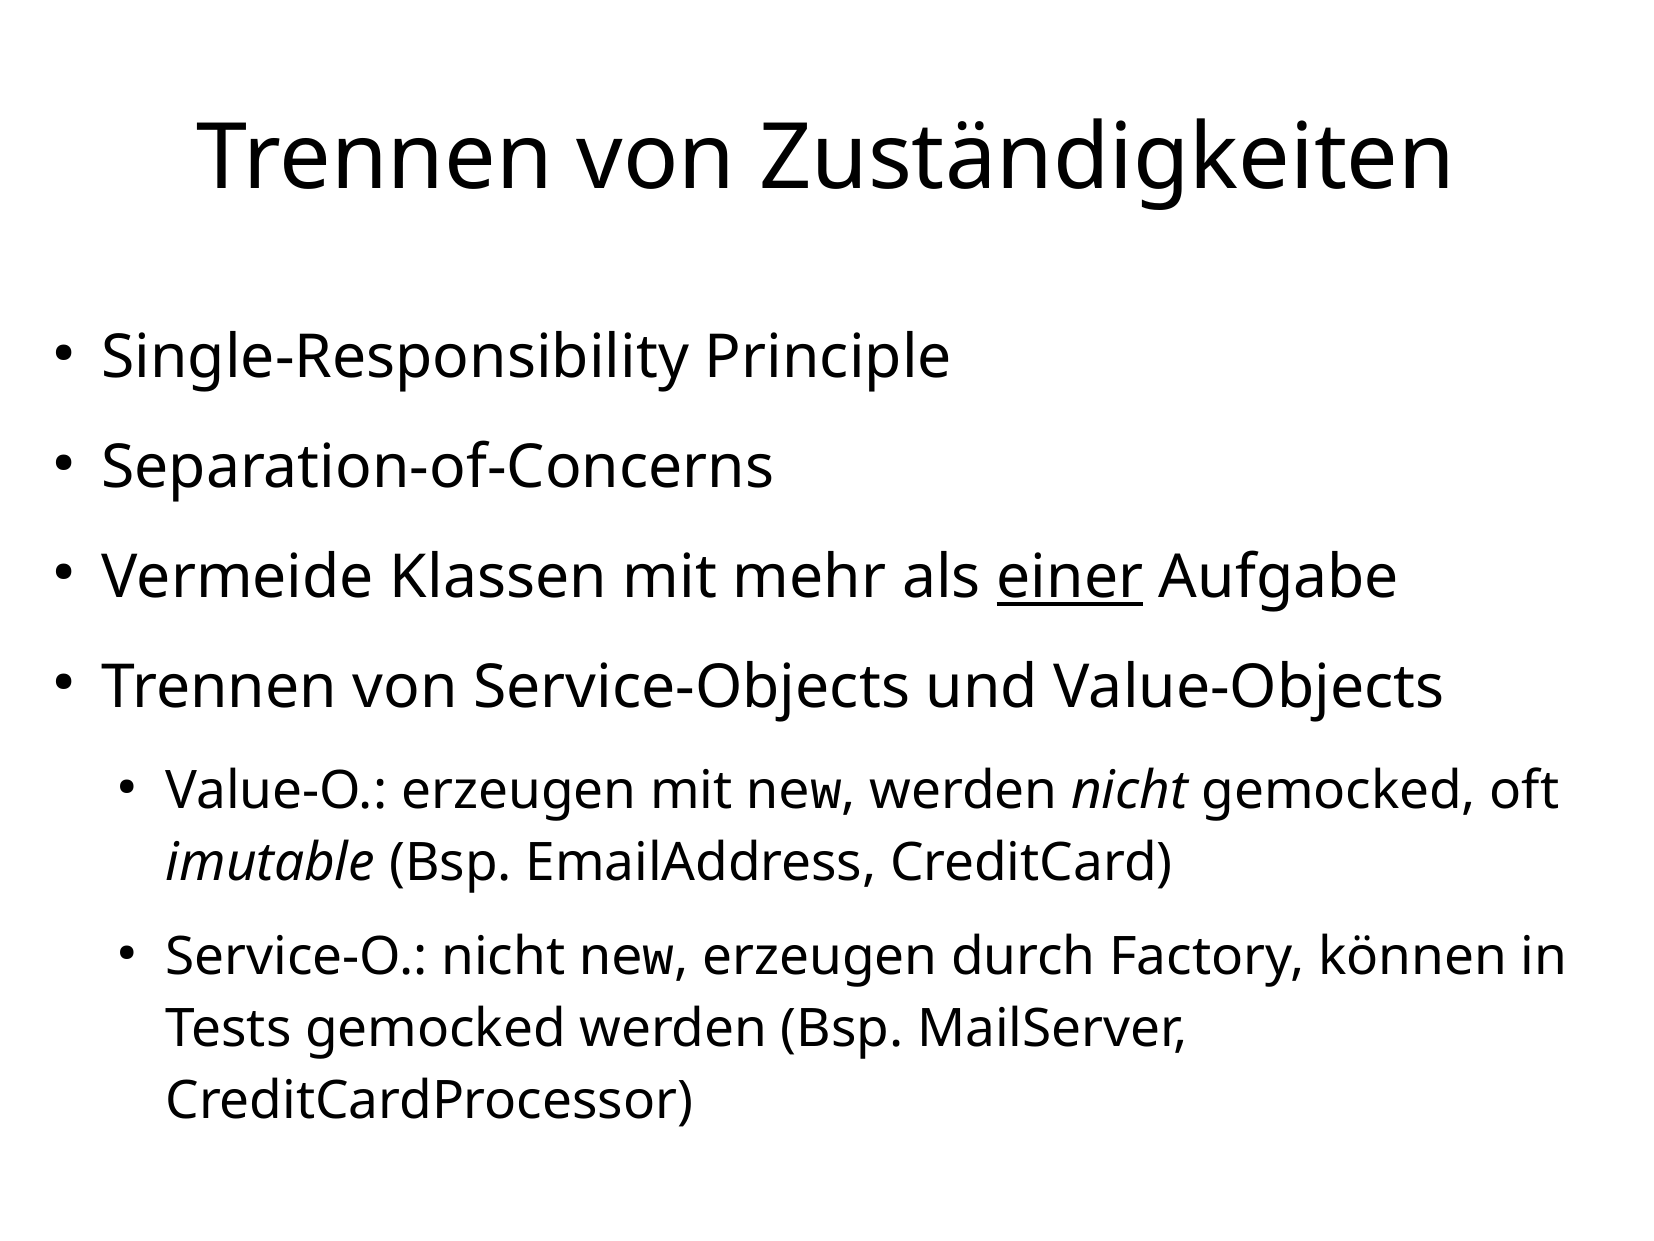

# Trennen von Zuständigkeiten
Single-Responsibility Principle
Separation-of-Concerns
Vermeide Klassen mit mehr als einer Aufgabe
Trennen von Service-Objects und Value-Objects
Value-O.: erzeugen mit new, werden nicht gemocked, oft imutable (Bsp. EmailAddress, CreditCard)
Service-O.: nicht new, erzeugen durch Factory, können in Tests gemocked werden (Bsp. MailServer, CreditCardProcessor)